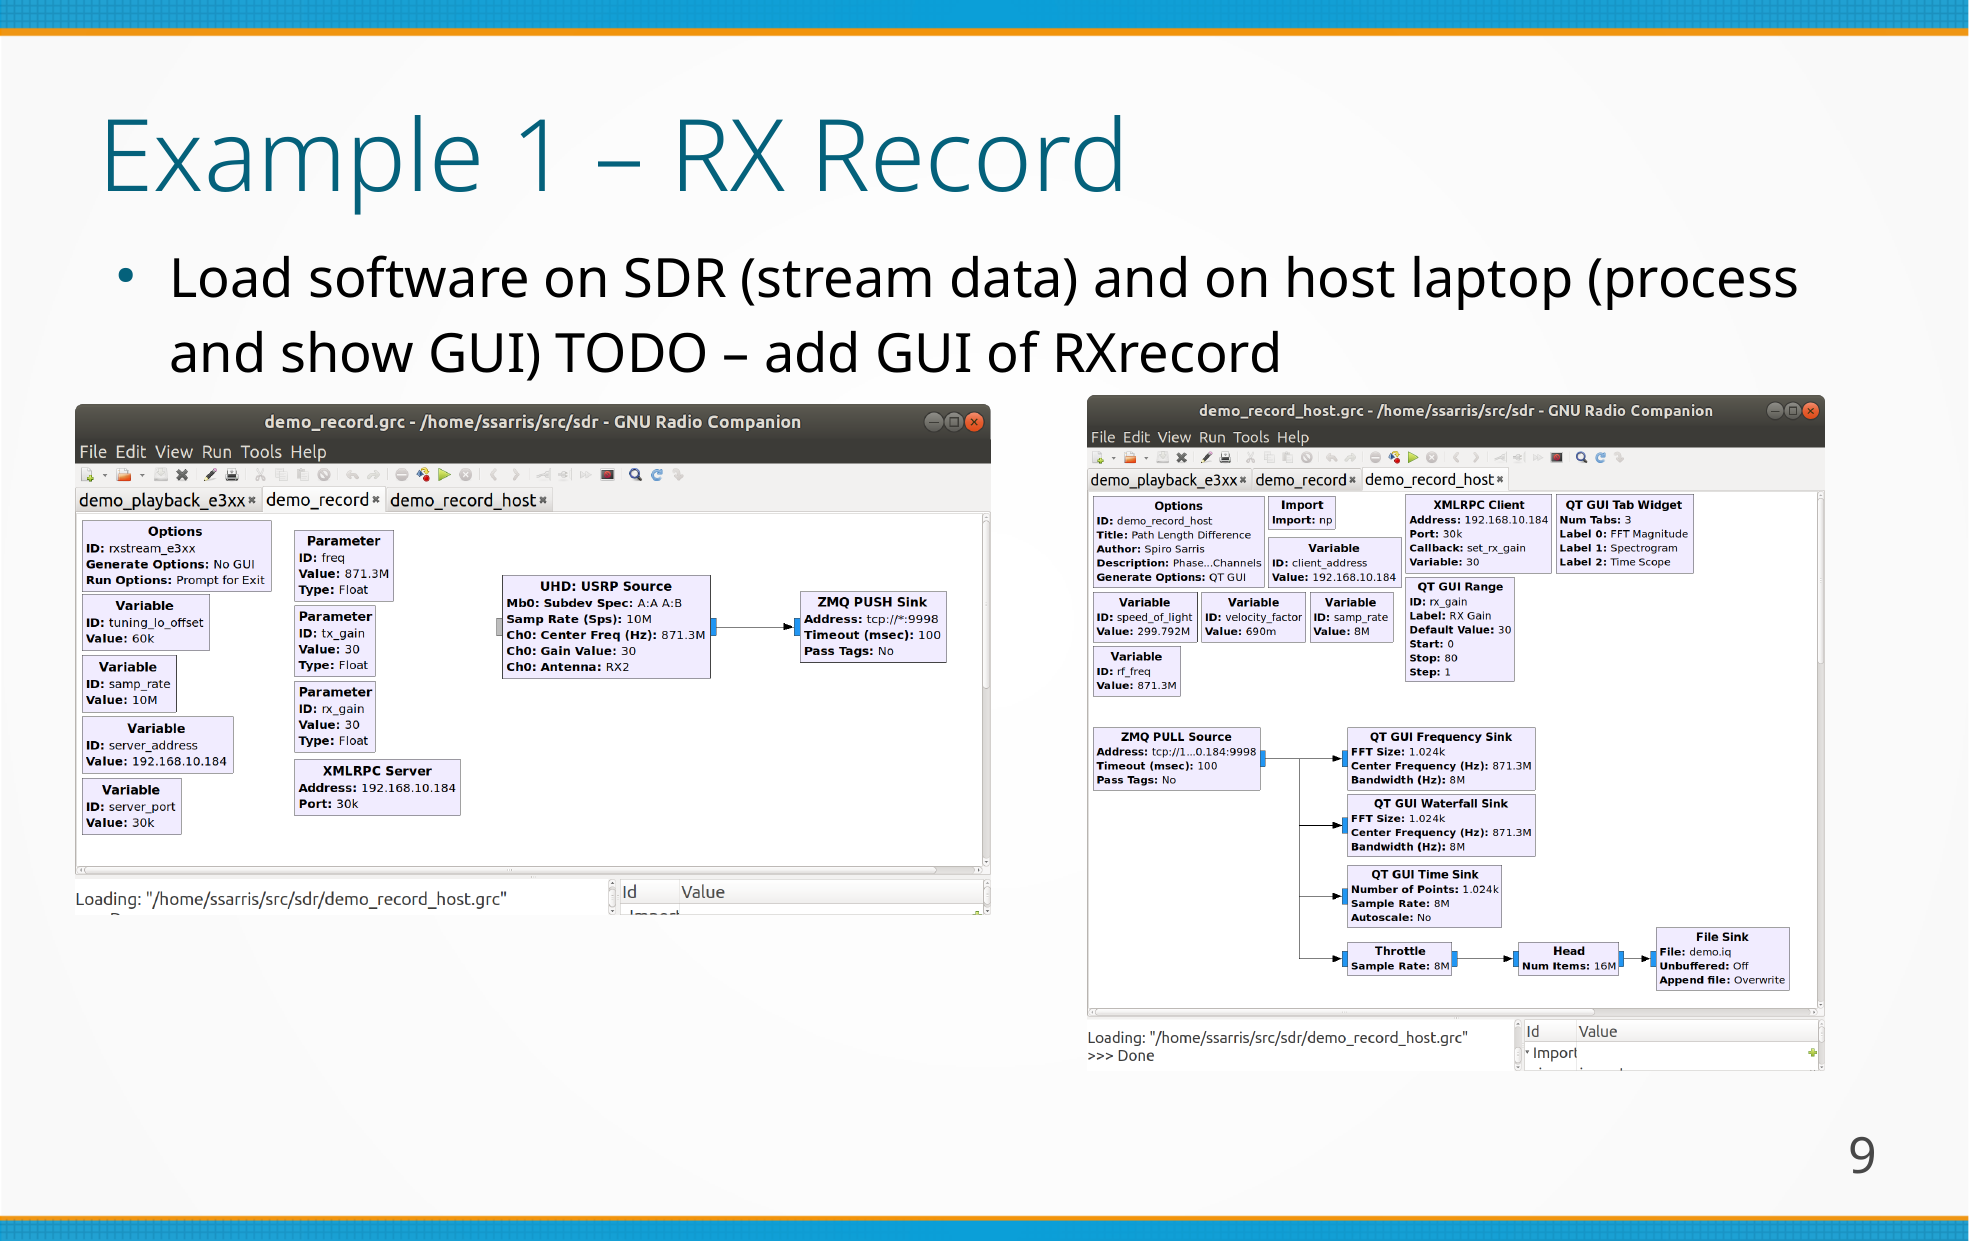

# Example 1 – RX Record
Load software on SDR (stream data) and on host laptop (process and show GUI) TODO – add GUI of RXrecord
9